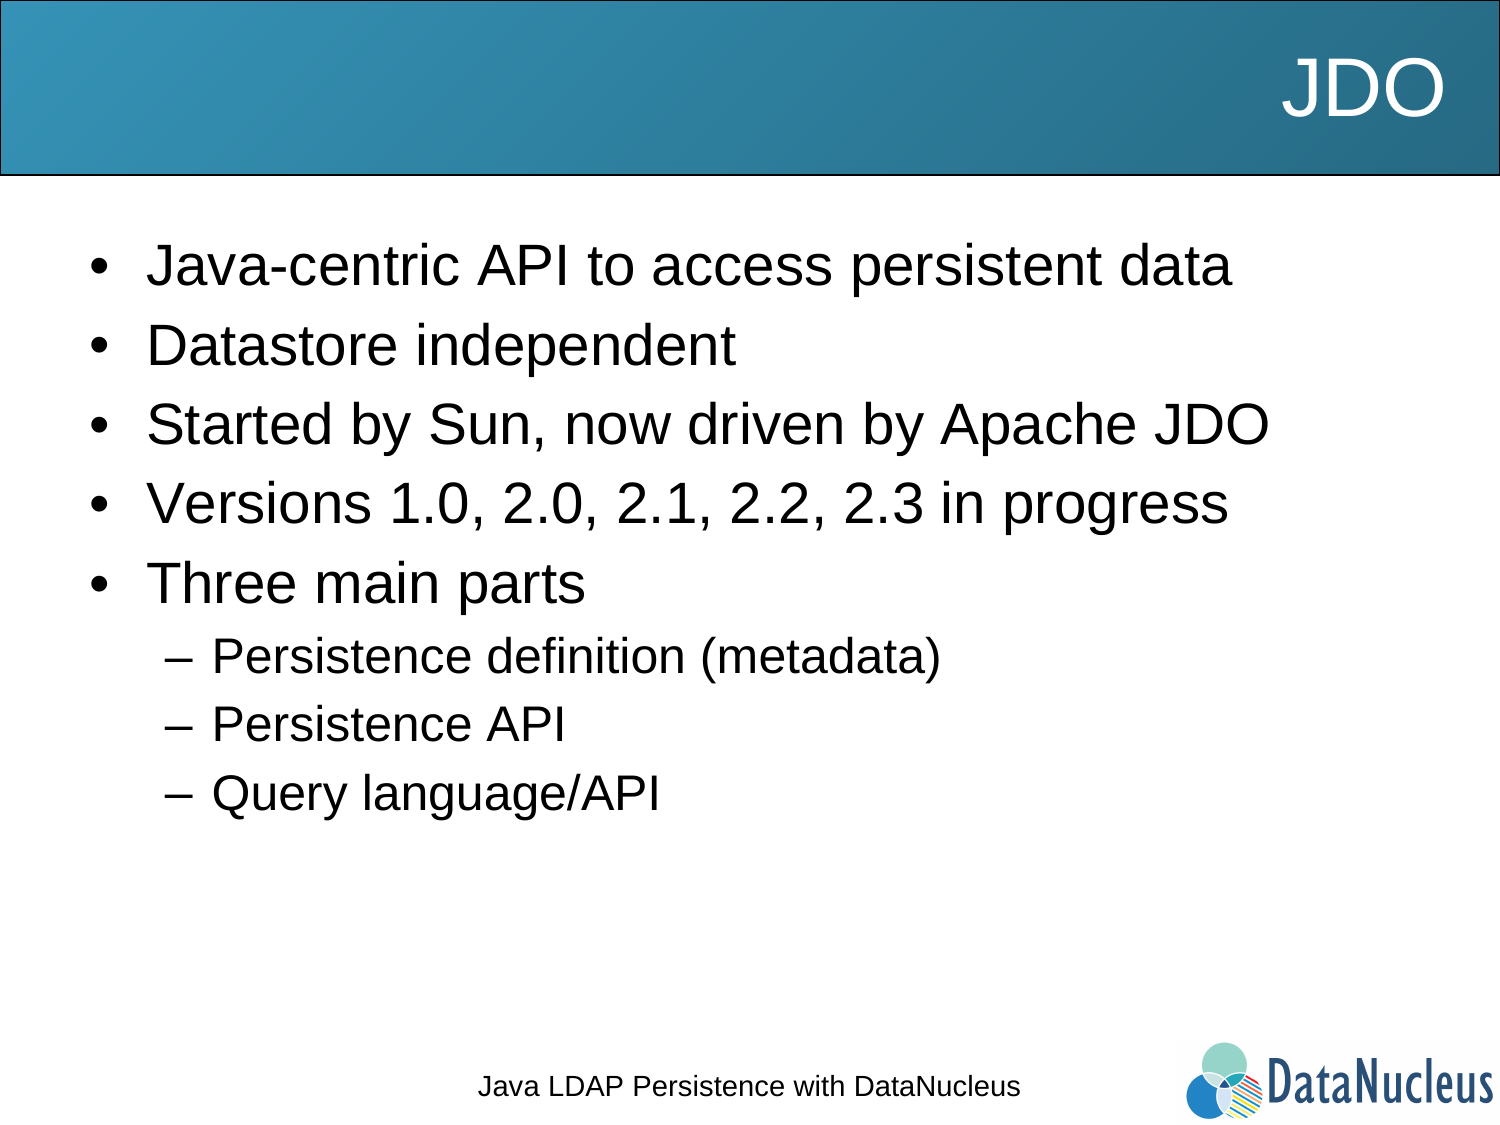

# JDO
Java-centric API to access persistent data
Datastore independent
Started by Sun, now driven by Apache JDO
Versions 1.0, 2.0, 2.1, 2.2, 2.3 in progress
Three main parts
Persistence definition (metadata)
Persistence API
Query language/API